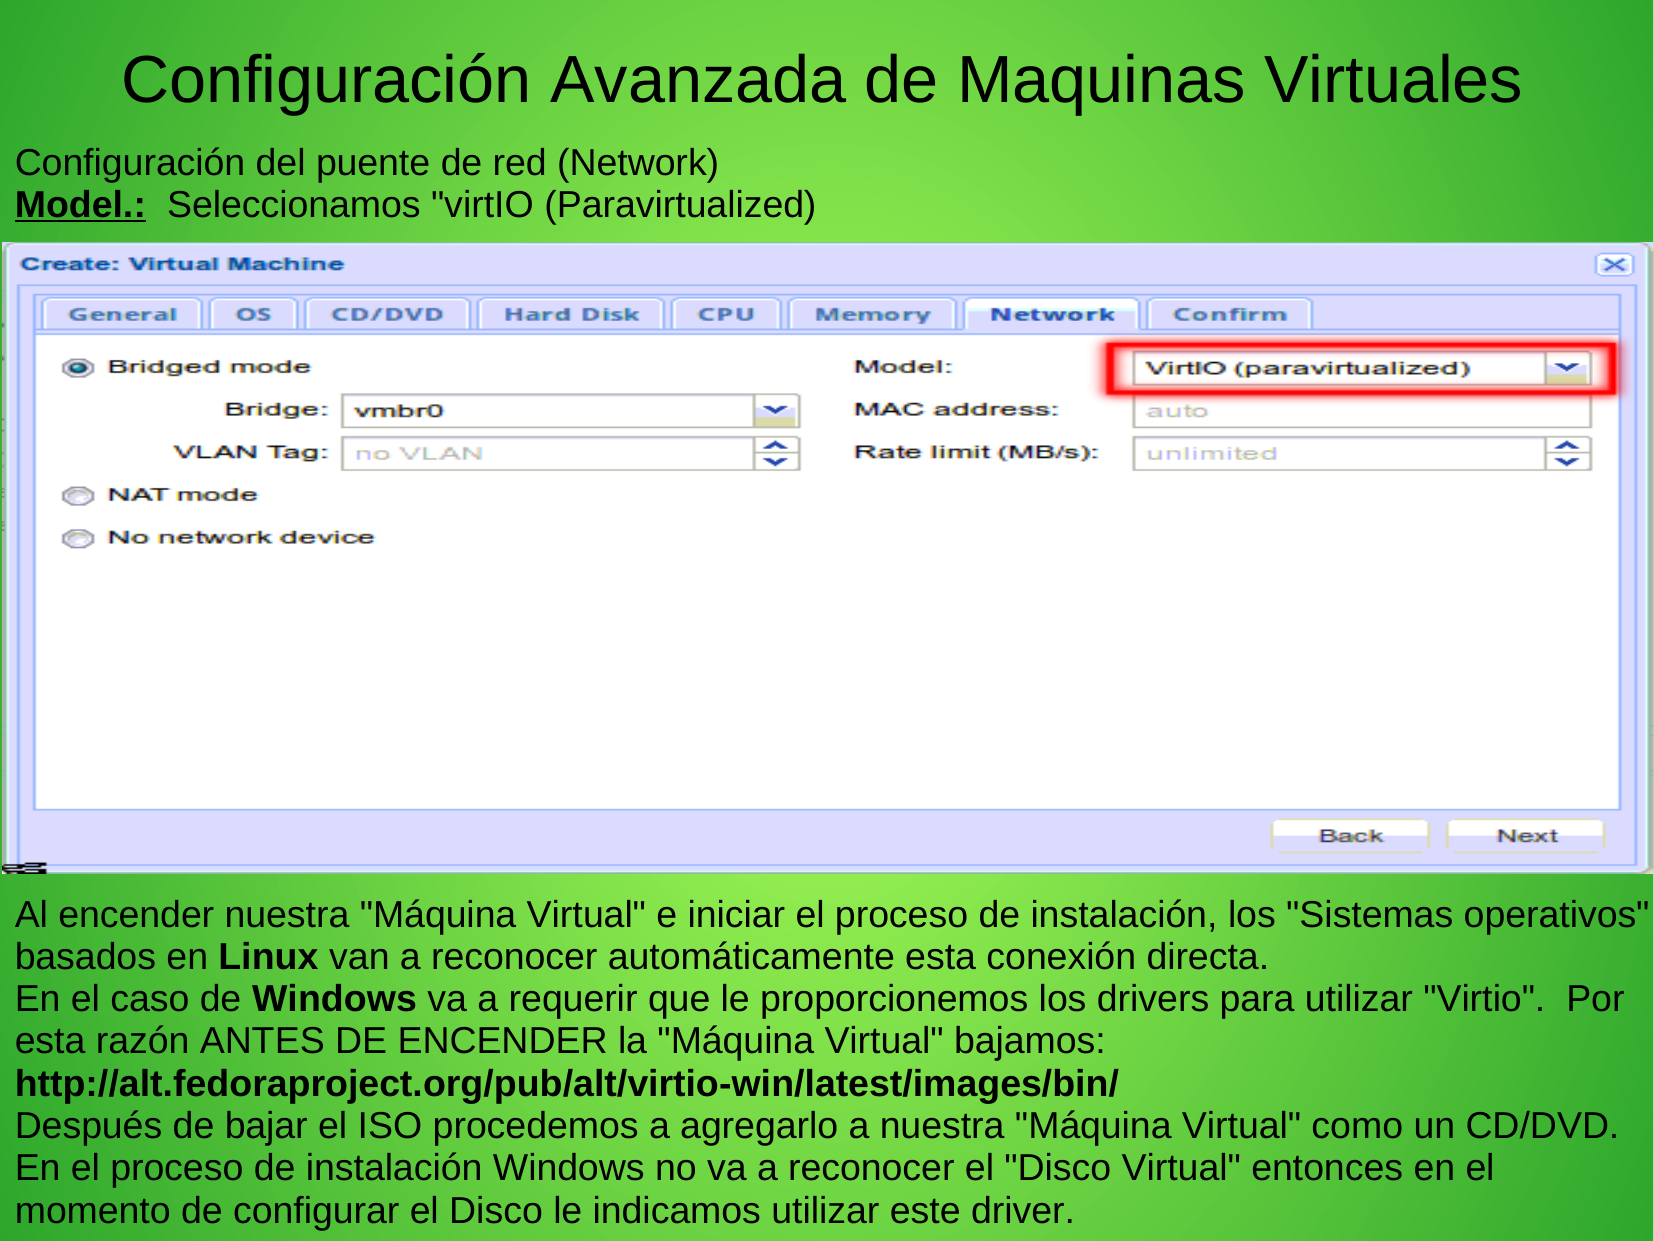

Configuración Avanzada de Maquinas Virtuales
Configuración del puente de red (Network)
Model.: Seleccionamos "virtIO (Paravirtualized)
Al encender nuestra "Máquina Virtual" e iniciar el proceso de instalación, los "Sistemas operativos" basados en Linux van a reconocer automáticamente esta conexión directa.
En el caso de Windows va a requerir que le proporcionemos los drivers para utilizar "Virtio". Por esta razón ANTES DE ENCENDER la "Máquina Virtual" bajamos:
http://alt.fedoraproject.org/pub/alt/virtio-win/latest/images/bin/
Después de bajar el ISO procedemos a agregarlo a nuestra "Máquina Virtual" como un CD/DVD. En el proceso de instalación Windows no va a reconocer el "Disco Virtual" entonces en el momento de configurar el Disco le indicamos utilizar este driver.